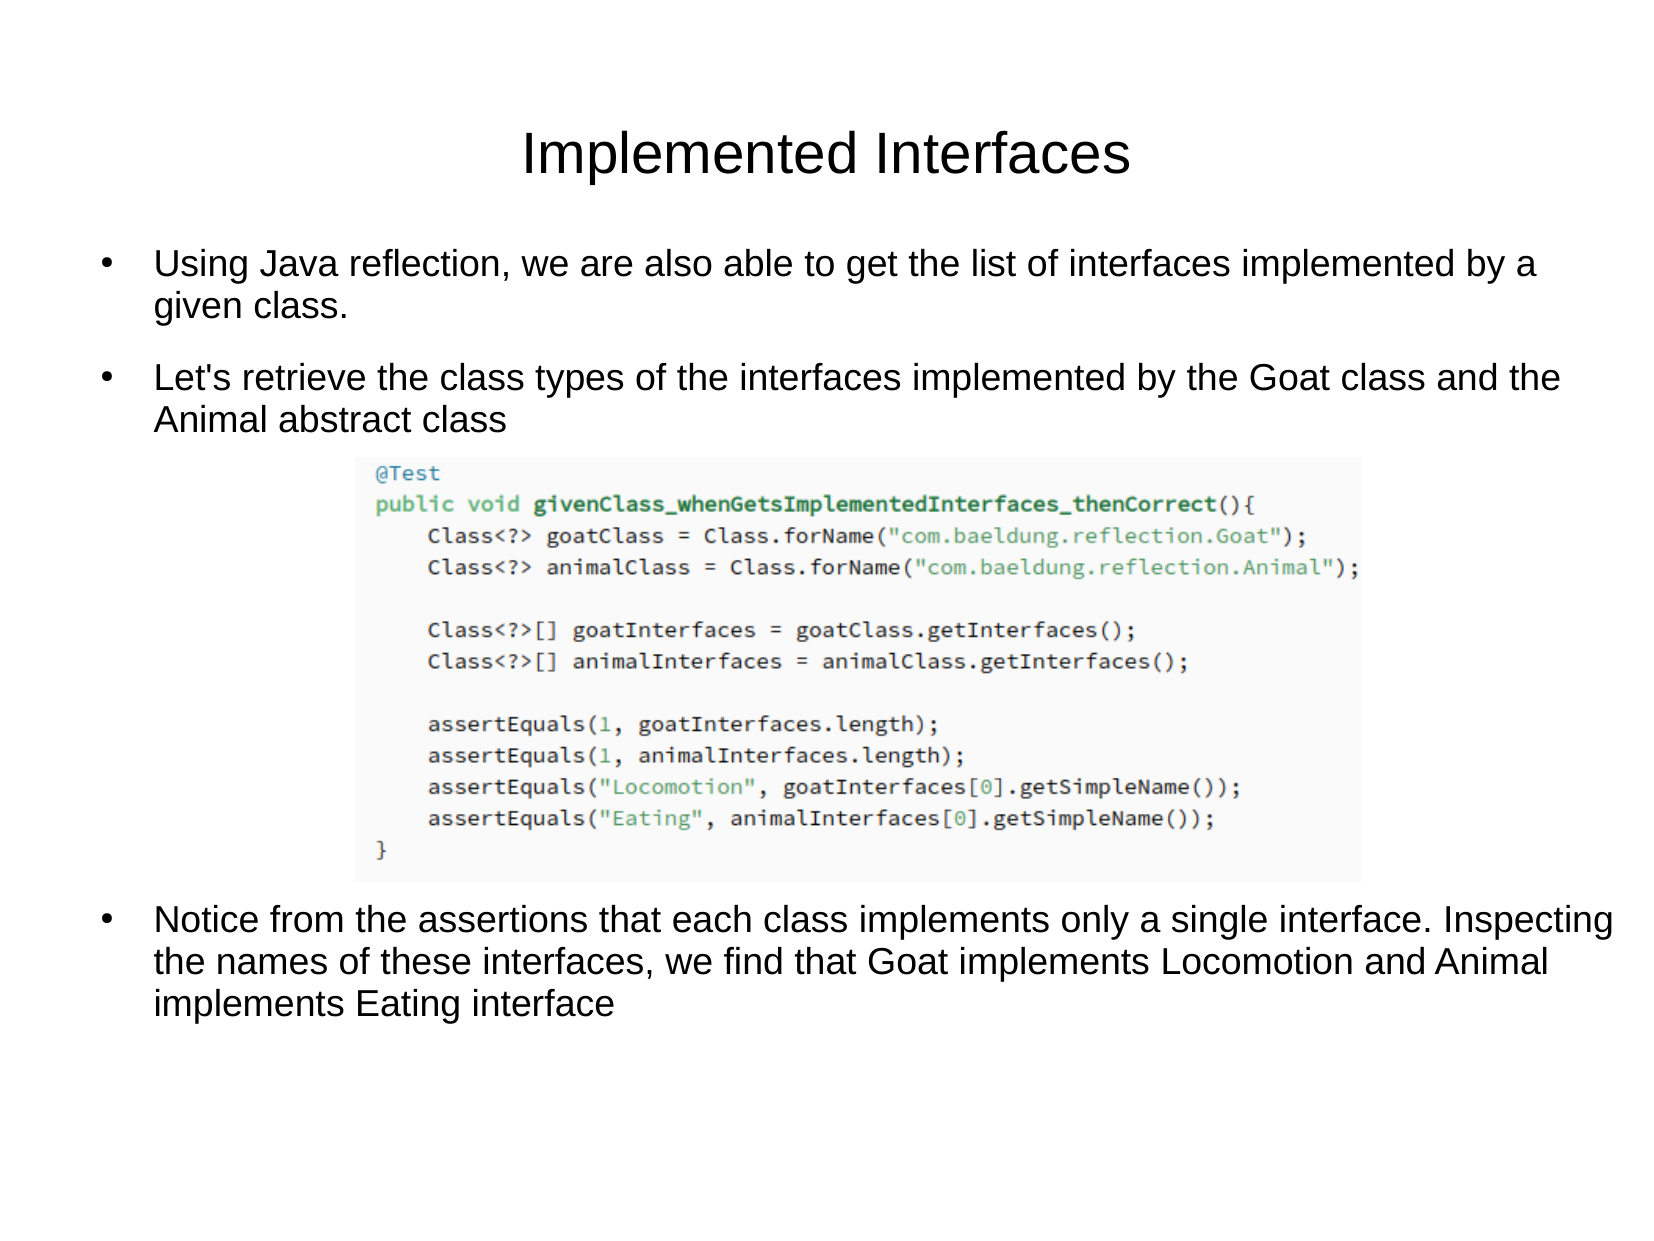

# Implemented Interfaces
Using Java reflection, we are also able to get the list of interfaces implemented by a given class.
Let's retrieve the class types of the interfaces implemented by the Goat class and the Animal abstract class
Notice from the assertions that each class implements only a single interface. Inspecting the names of these interfaces, we find that Goat implements Locomotion and Animal implements Eating interface